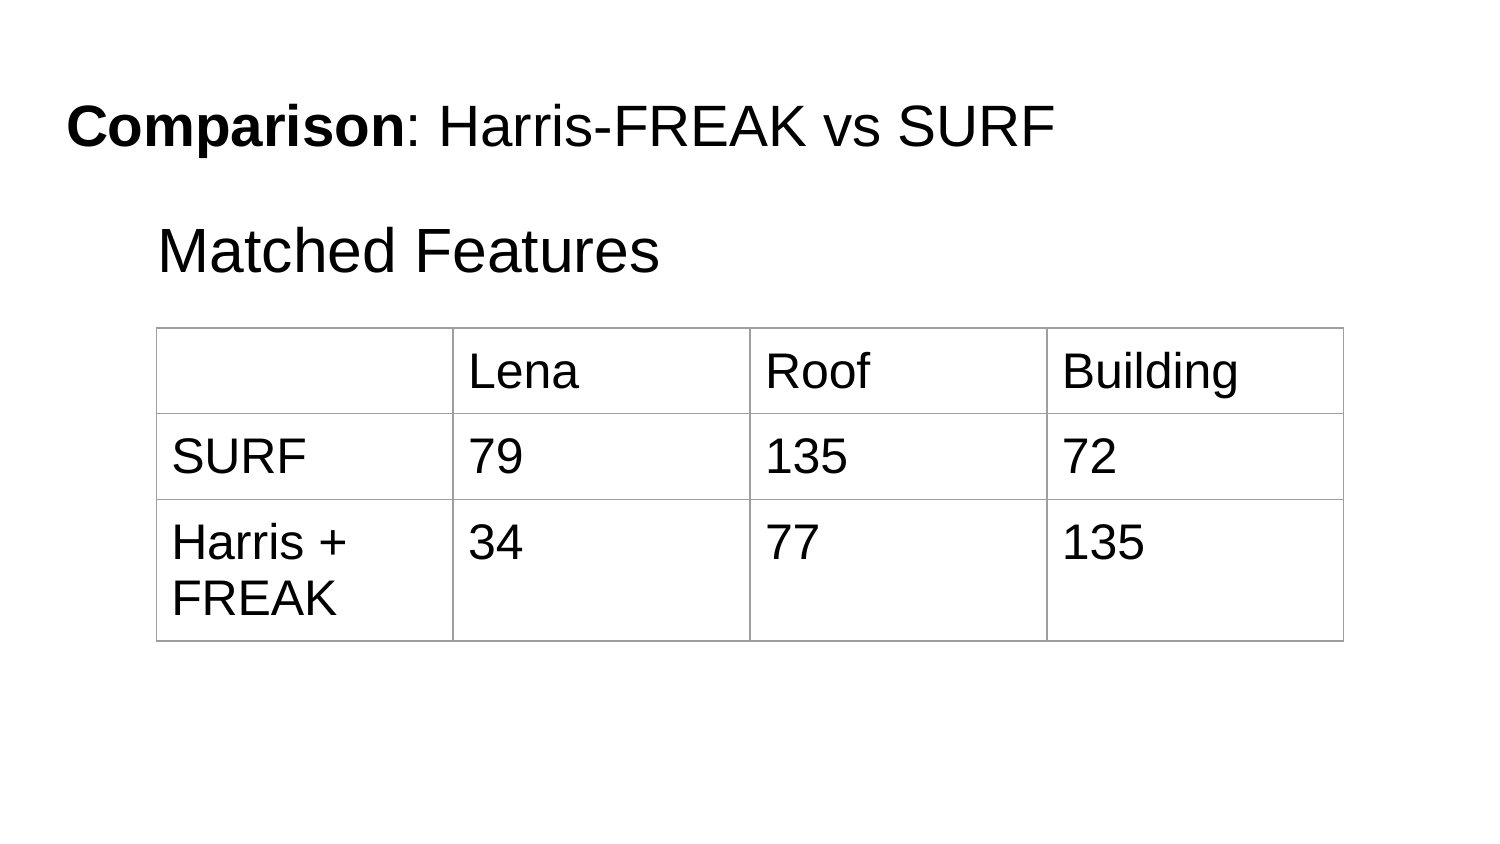

# Comparison: Harris-FREAK vs SURF
Matched Features
| | Lena | Roof | Building |
| --- | --- | --- | --- |
| SURF | 79 | 135 | 72 |
| Harris + FREAK | 34 | 77 | 135 |